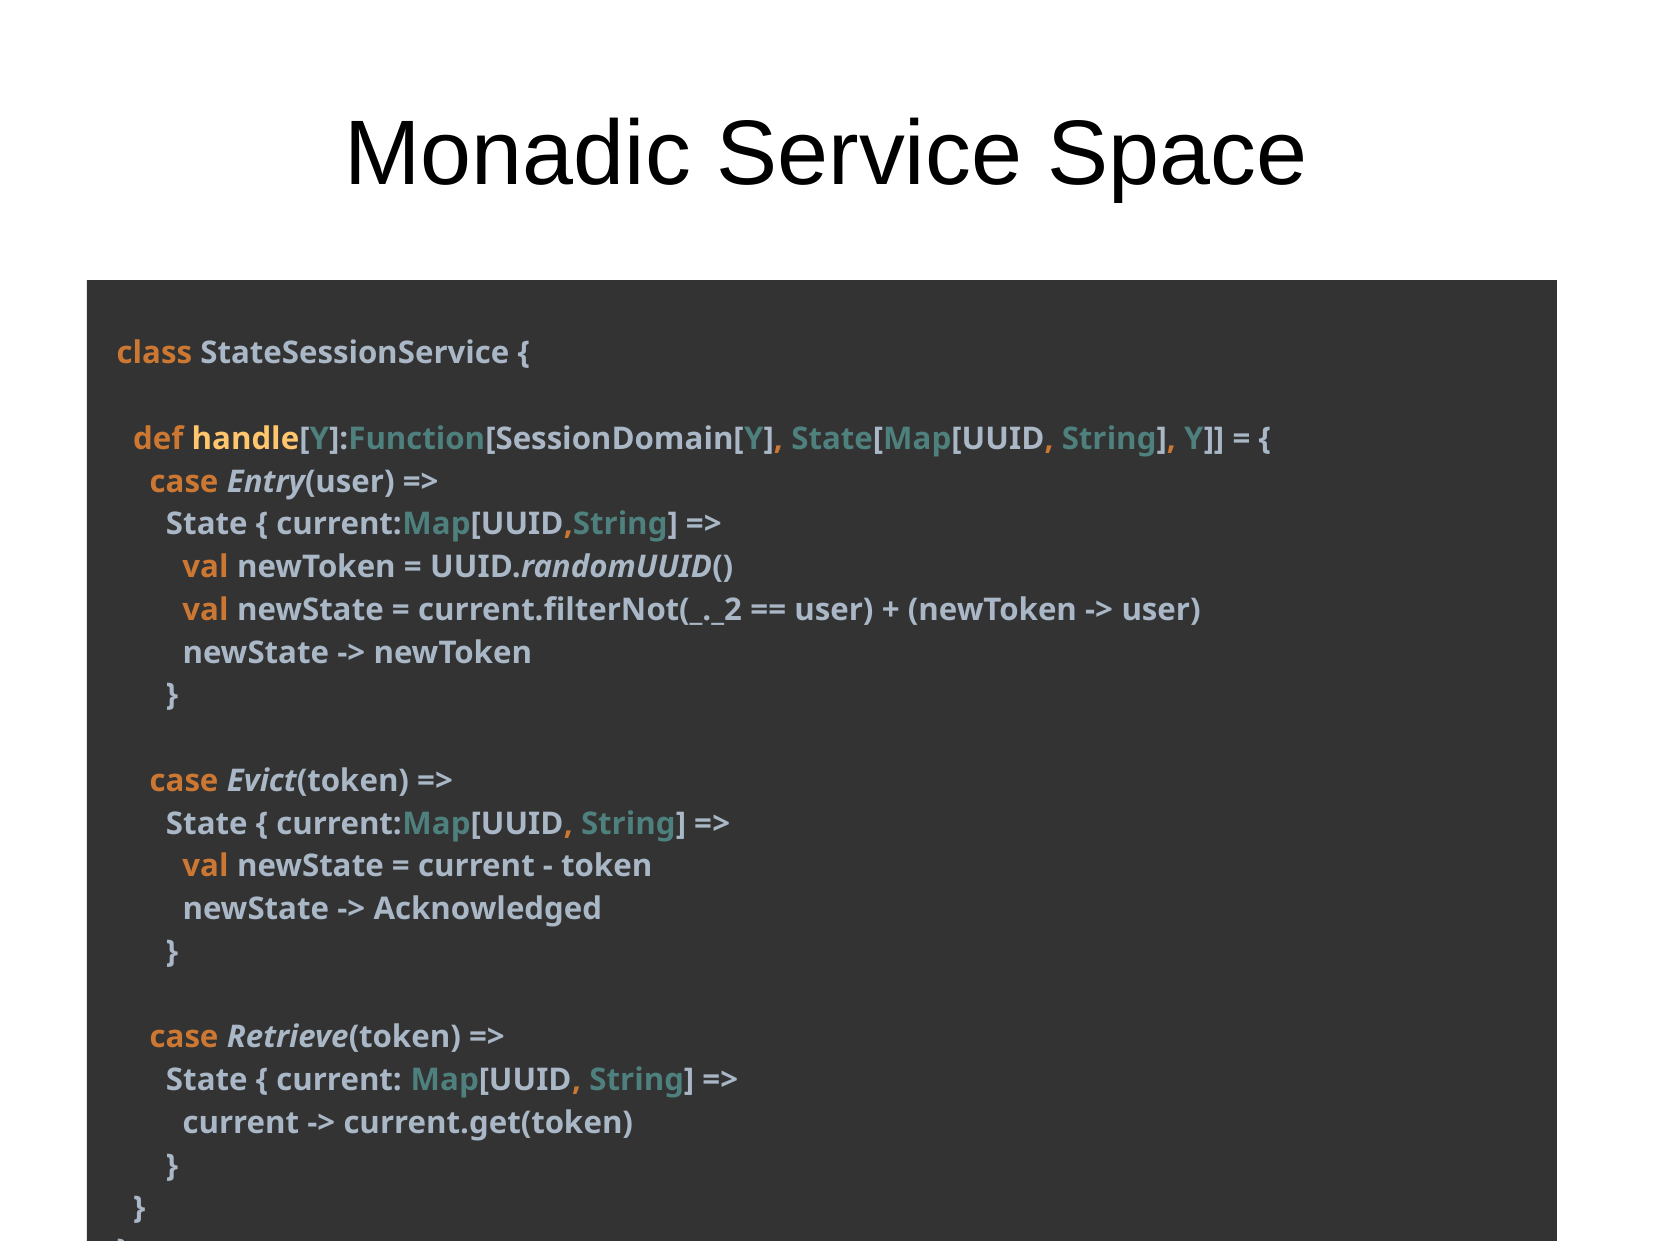

# Monadic Service Space
class StateSessionService {
 def handle[Y]:Function[SessionDomain[Y], State[Map[UUID, String], Y]] = {
 case Entry(user) =>
 State { current:Map[UUID,String] =>
 val newToken = UUID.randomUUID()
 val newState = current.filterNot(_._2 == user) + (newToken -> user)
 newState -> newToken
 }
 case Evict(token) =>
 State { current:Map[UUID, String] =>
 val newState = current - token
 newState -> Acknowledged
 }
 case Retrieve(token) =>
 State { current: Map[UUID, String] =>
 current -> current.get(token)
 }
 }
}